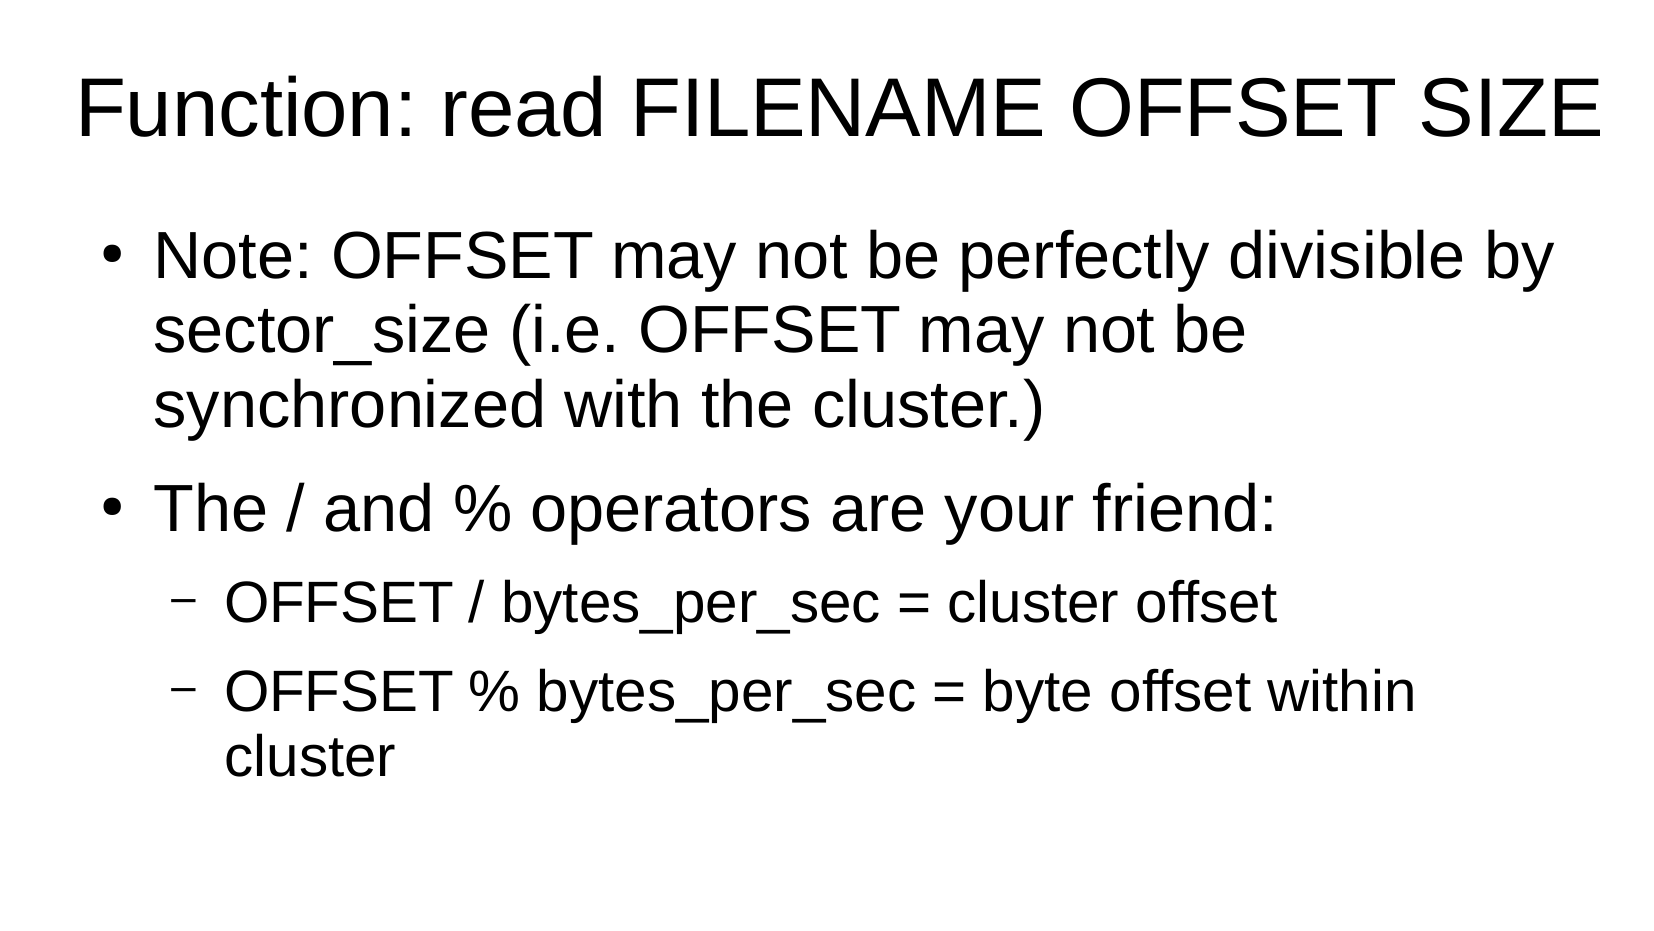

# Function: read FILENAME OFFSET SIZE
Note: OFFSET may not be perfectly divisible by sector_size (i.e. OFFSET may not be synchronized with the cluster.)
The / and % operators are your friend:
OFFSET / bytes_per_sec = cluster offset
OFFSET % bytes_per_sec = byte offset within cluster